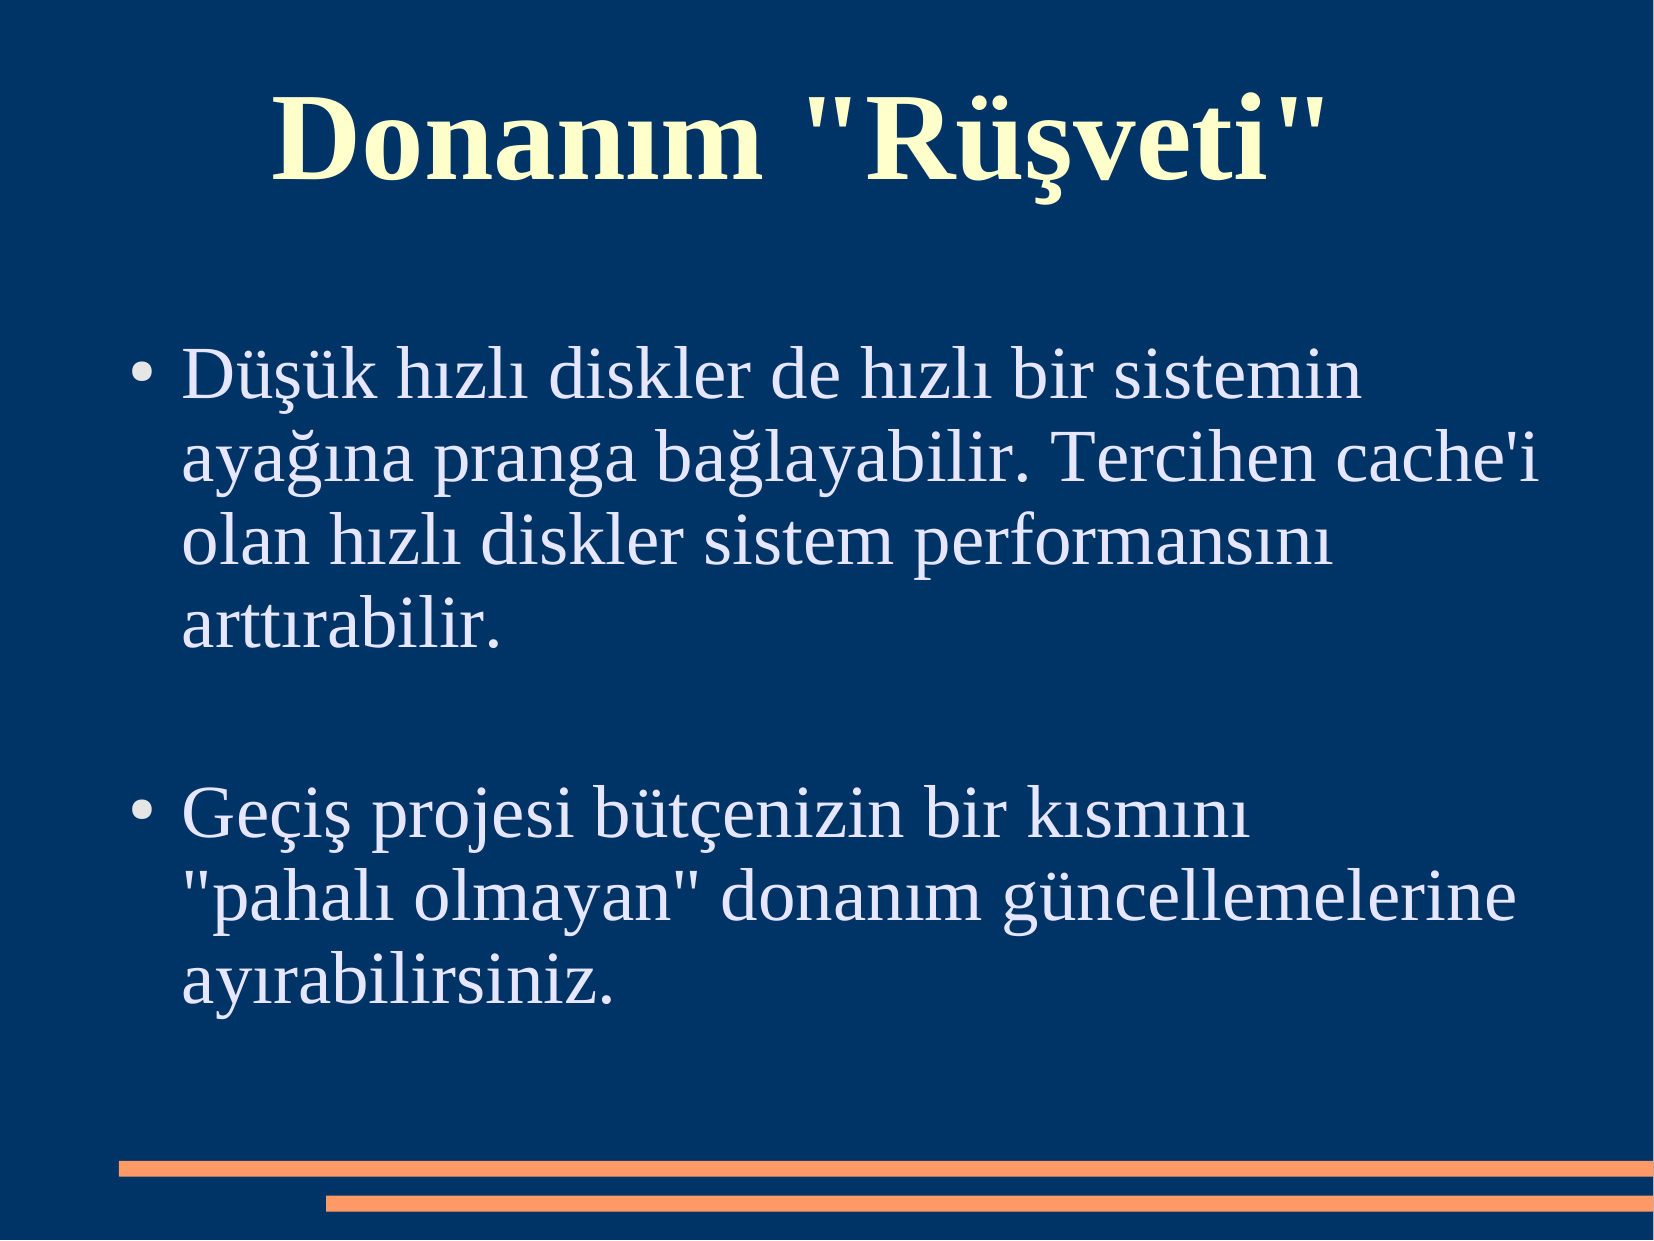

# Donanım "Rüşveti"
Düşük hızlı diskler de hızlı bir sistemin ayağına pranga bağlayabilir. Tercihen cache'i olan hızlı diskler sistem performansını arttırabilir.
Geçiş projesi bütçenizin bir kısmını "pahalı olmayan" donanım güncellemelerine ayırabilirsiniz.